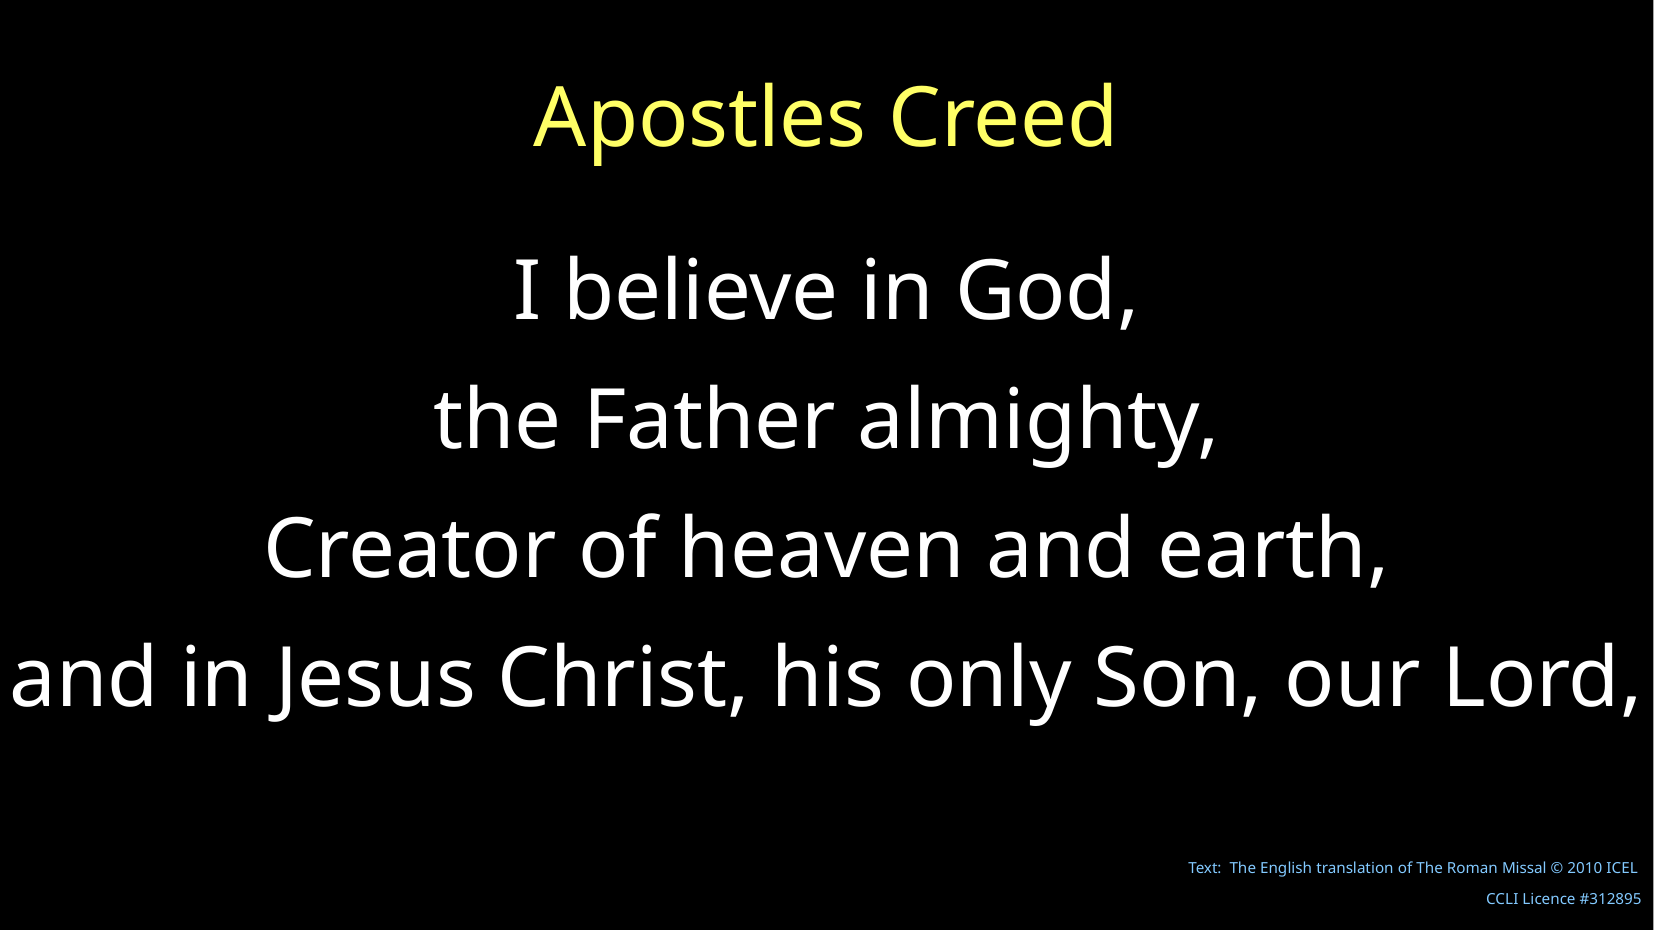

# Apostles Creed
I believe in God,
the Father almighty,
Creator of heaven and earth,
and in Jesus Christ, his only Son, our Lord,
Text: The English translation of The Roman Missal © 2010 ICEL
CCLI Licence #312895